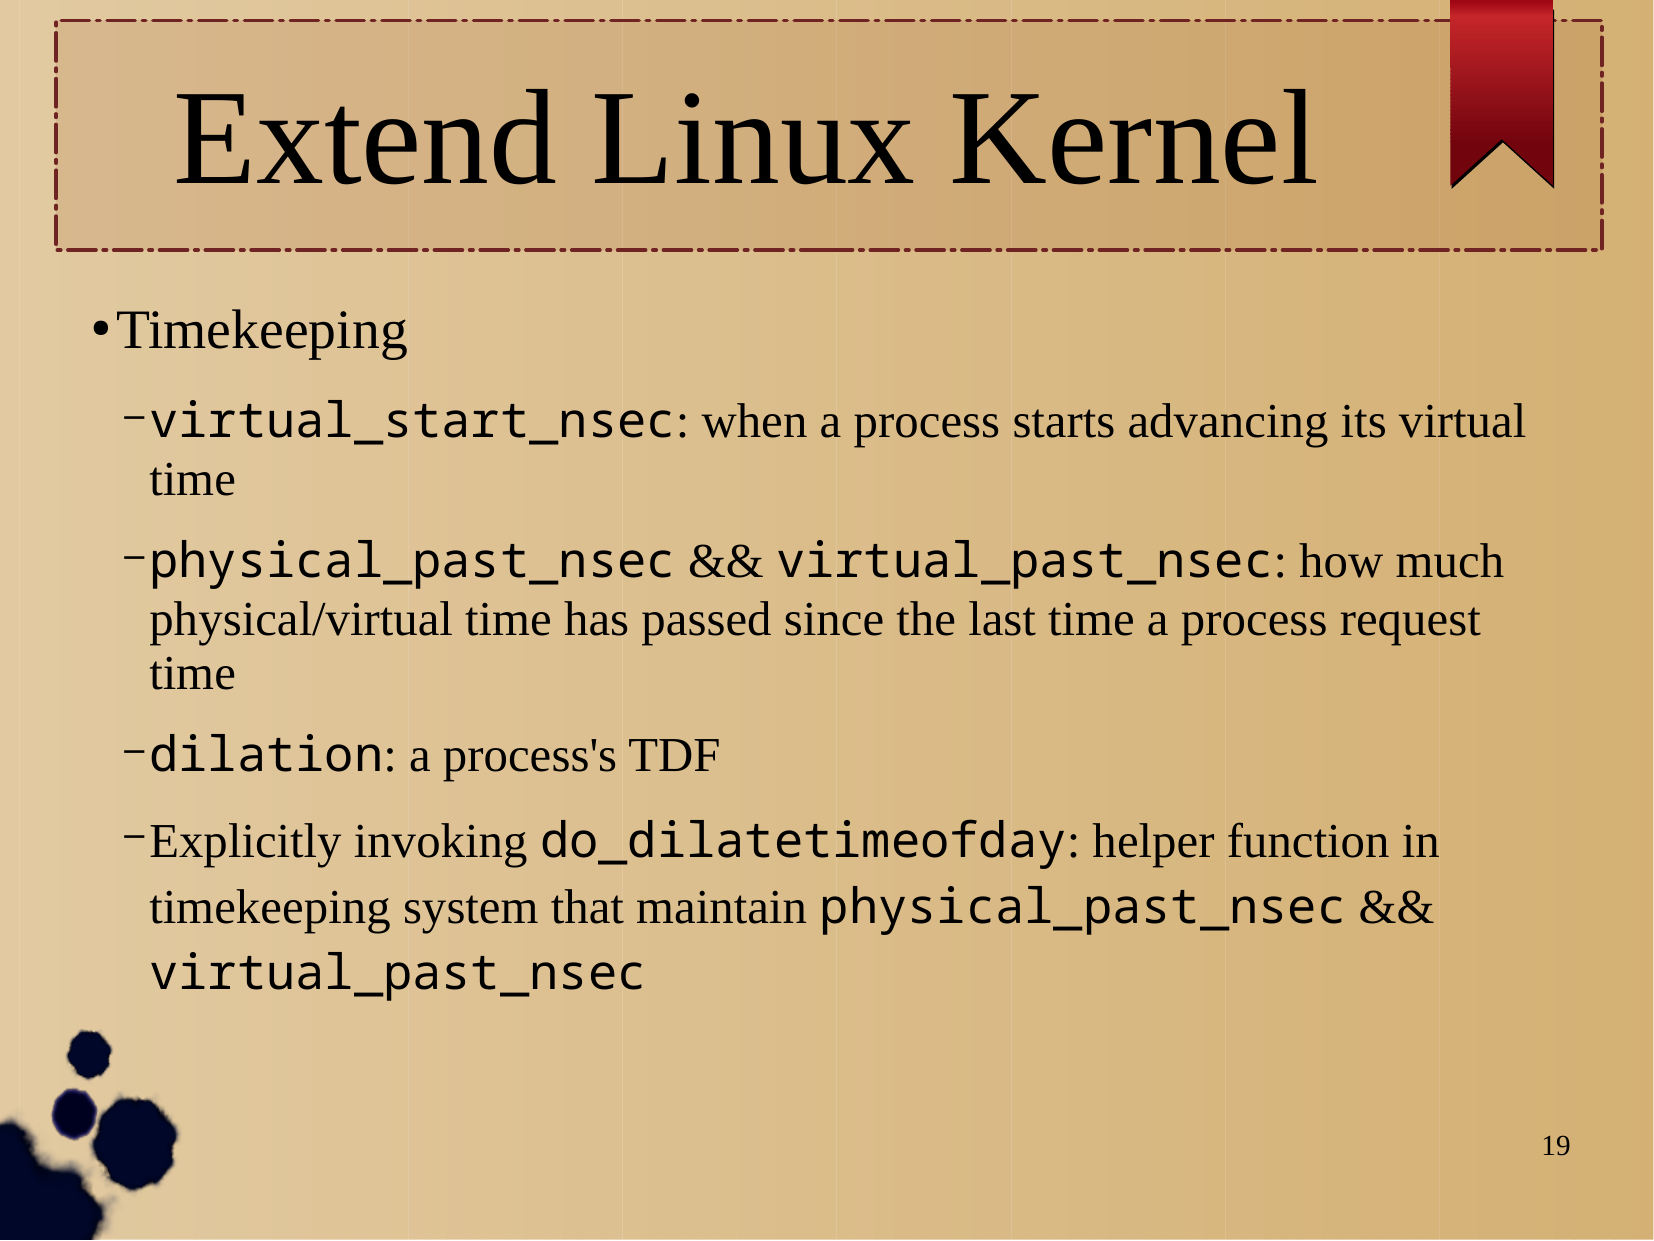

# Extend Linux Kernel
Timekeeping
virtual_start_nsec: when a process starts advancing its virtual time
physical_past_nsec && virtual_past_nsec: how much physical/virtual time has passed since the last time a process request time
dilation: a process's TDF
Explicitly invoking do_dilatetimeofday: helper function in timekeeping system that maintain physical_past_nsec && virtual_past_nsec
19